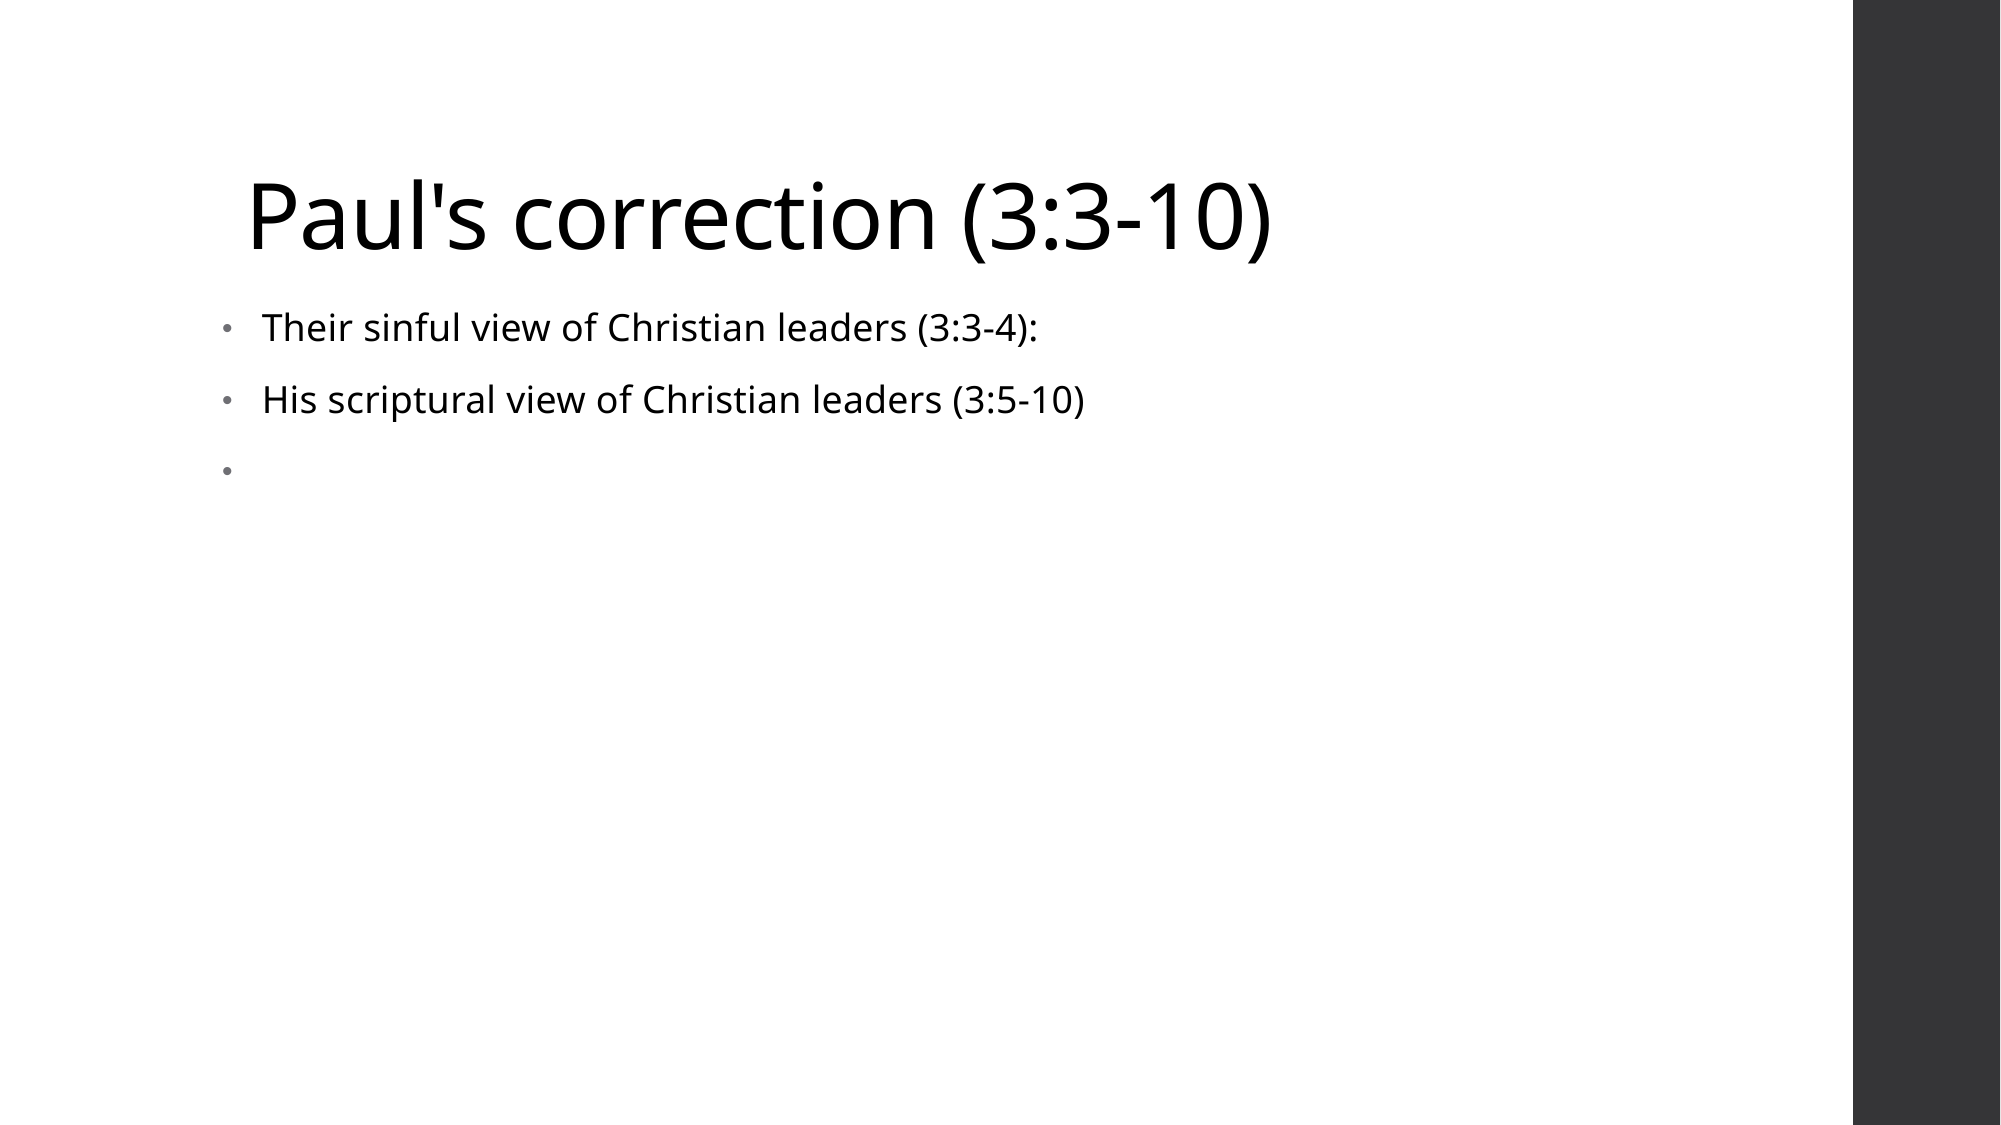

# Paul's correction (3:3-10)
 Their sinful view of Christian leaders (3:3-4):
 His scriptural view of Christian leaders (3:5-10)